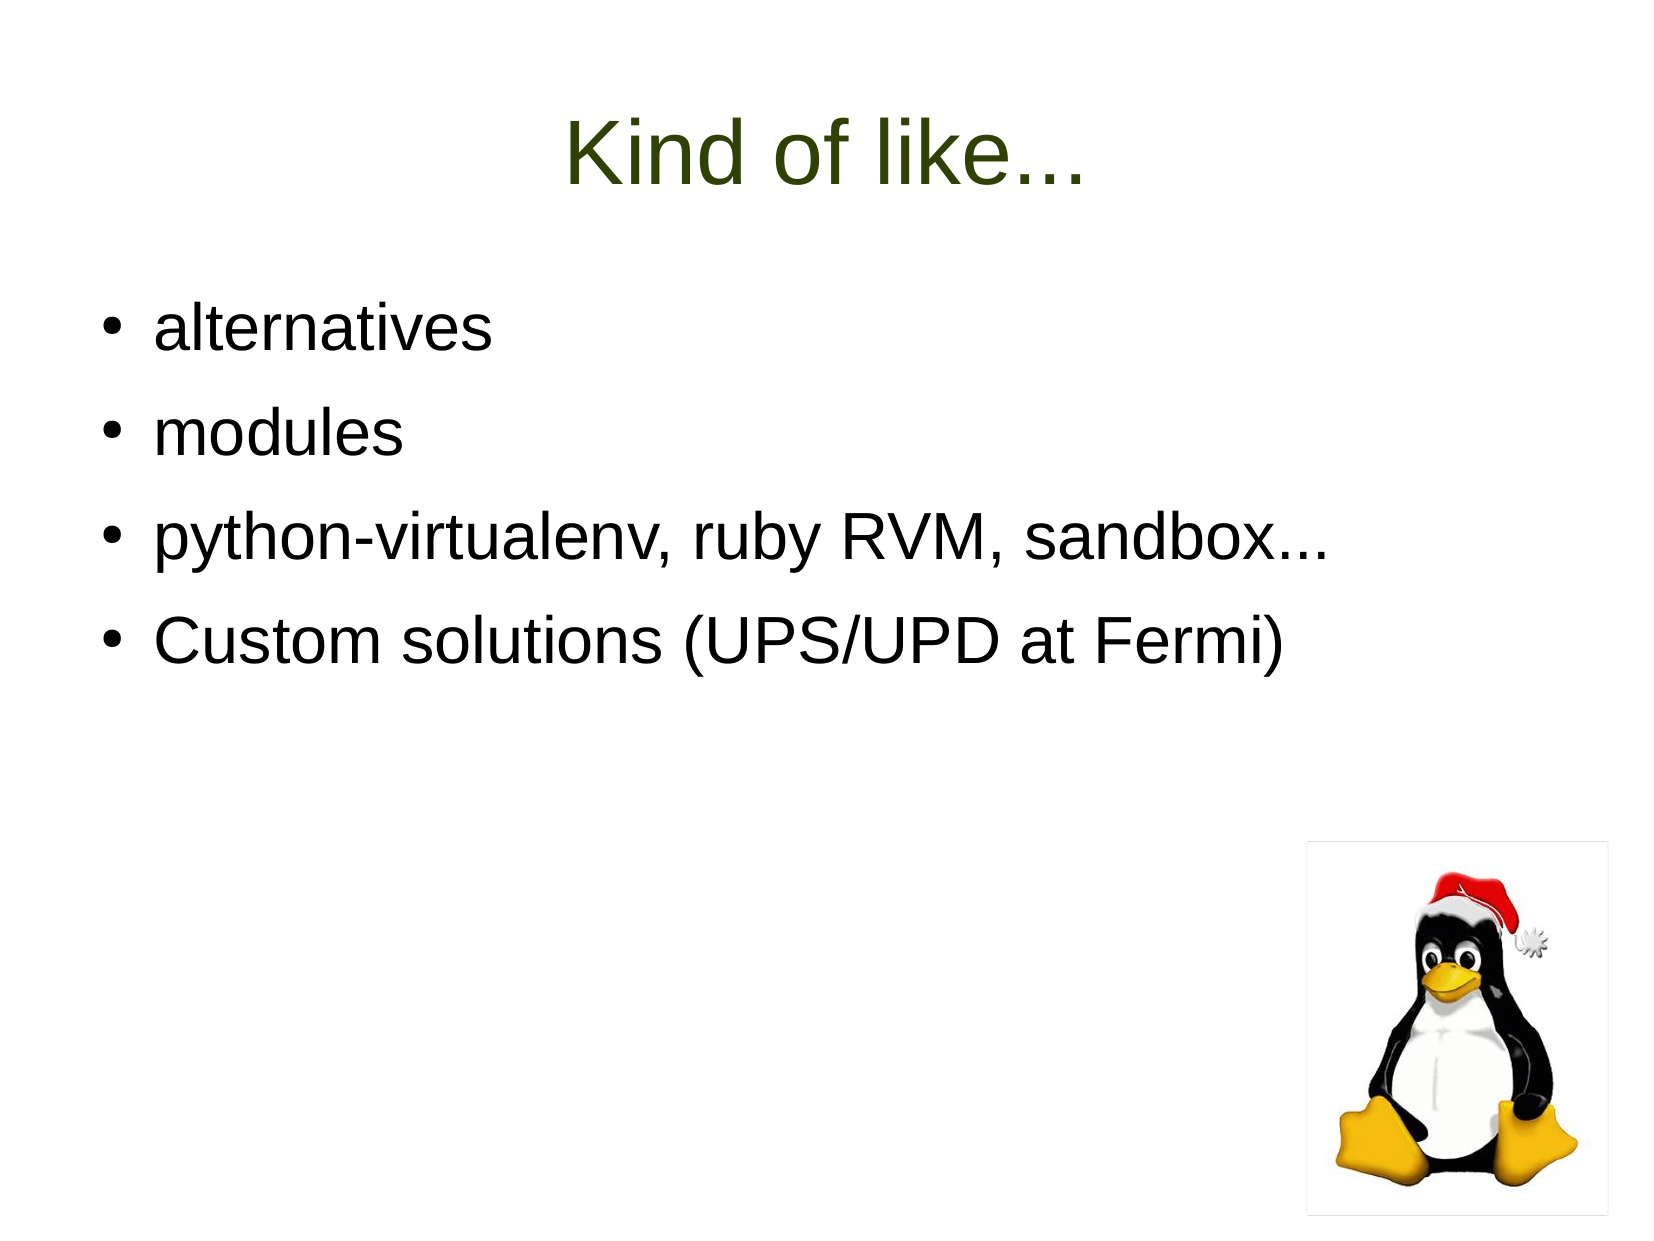

# Kind of like...
alternatives
modules
python-virtualenv, ruby RVM, sandbox...
Custom solutions (UPS/UPD at Fermi)